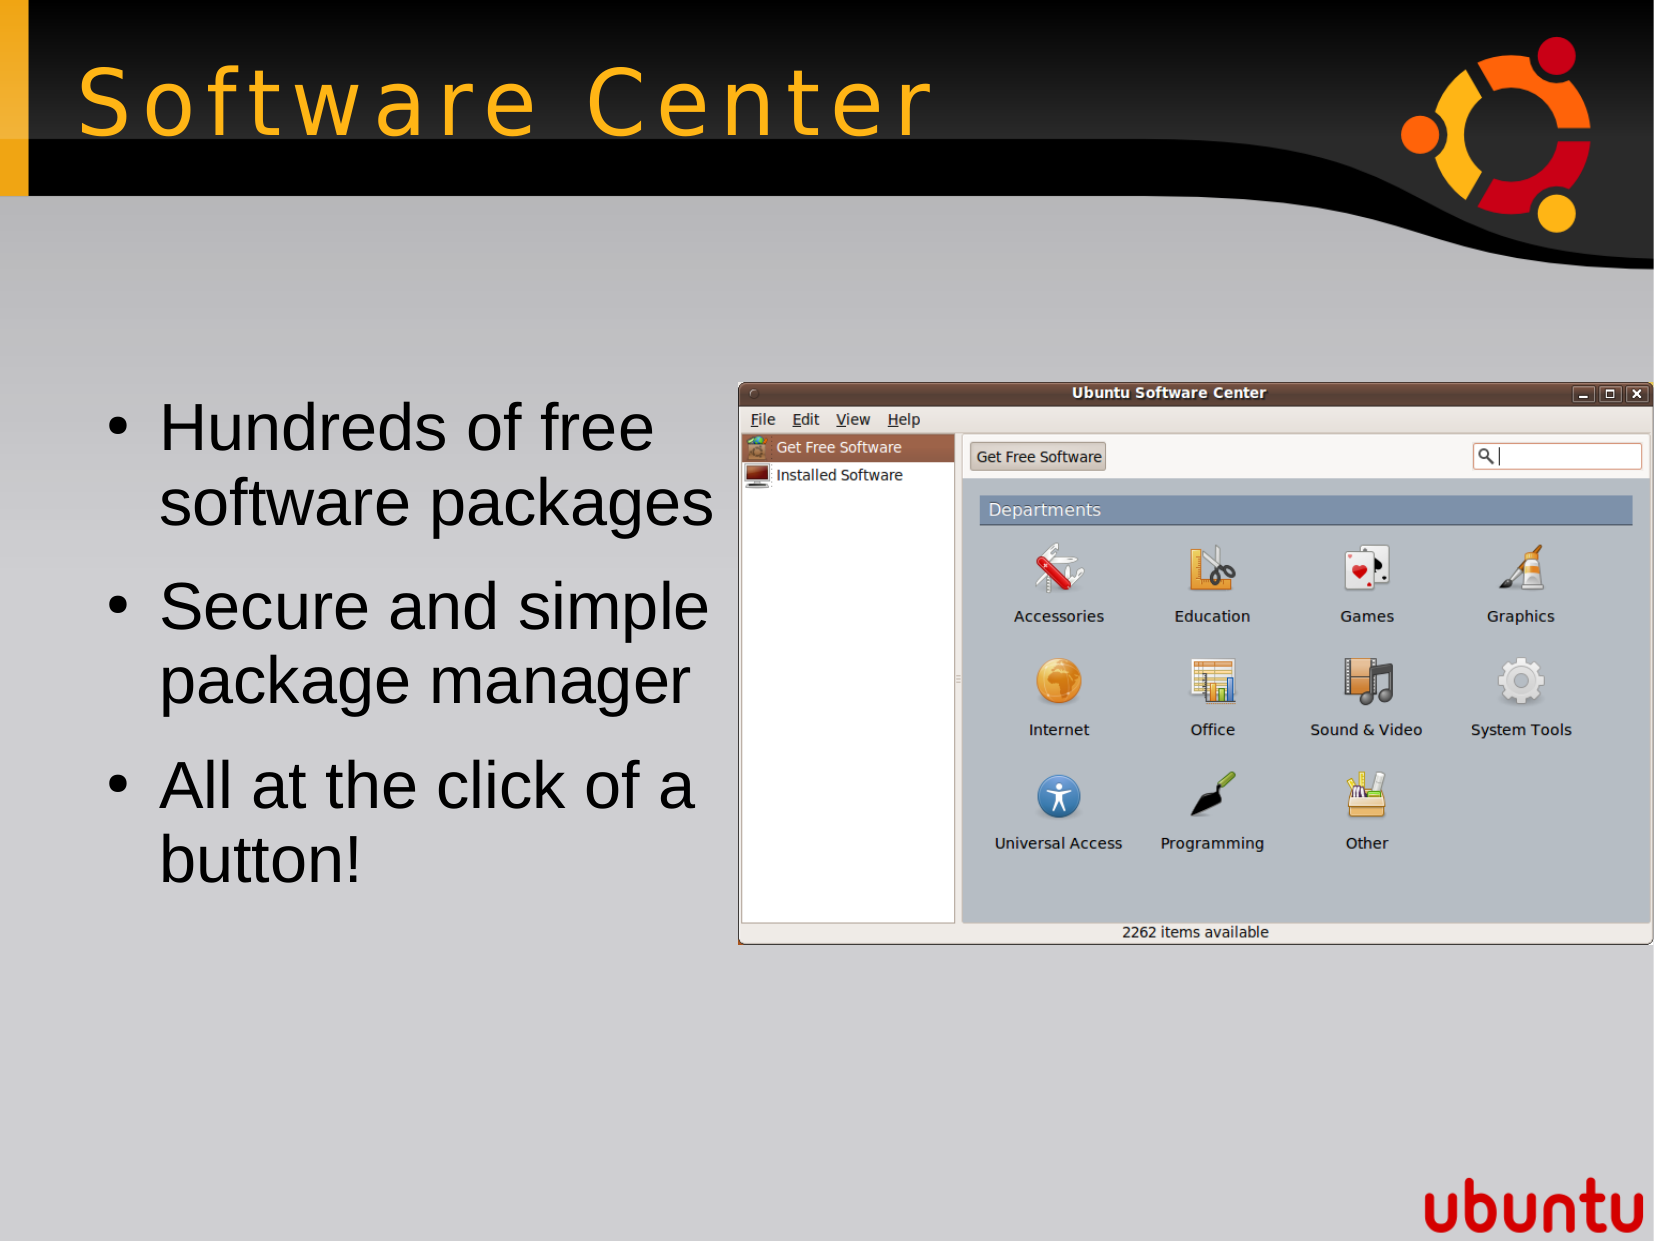

# Software Center
Hundreds of free software packages
Secure and simple package manager
All at the click of a button!